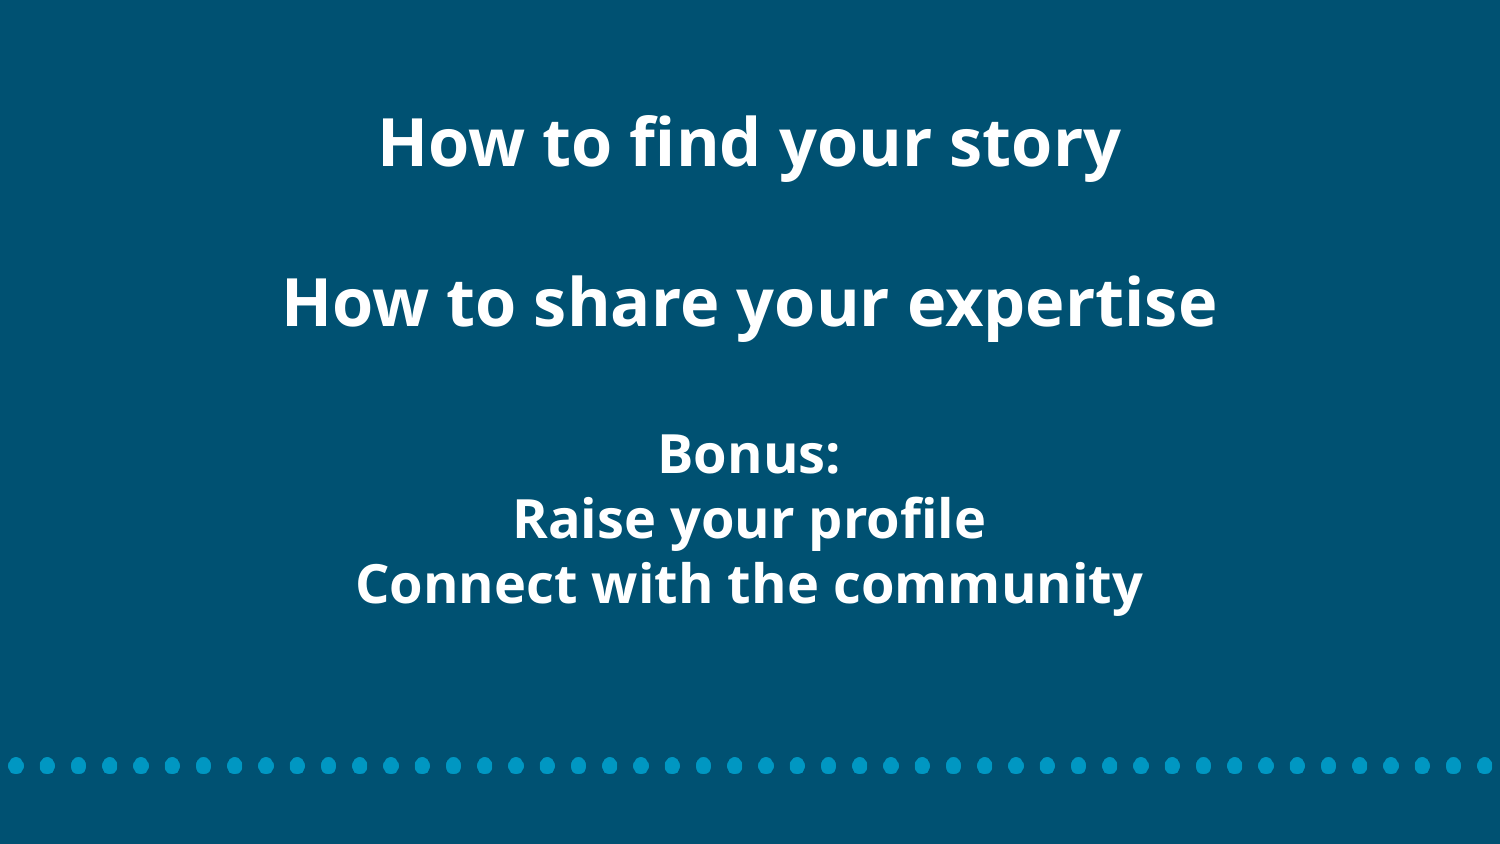

# How to find your story How to share your expertise Bonus: Raise your profile Connect with the community